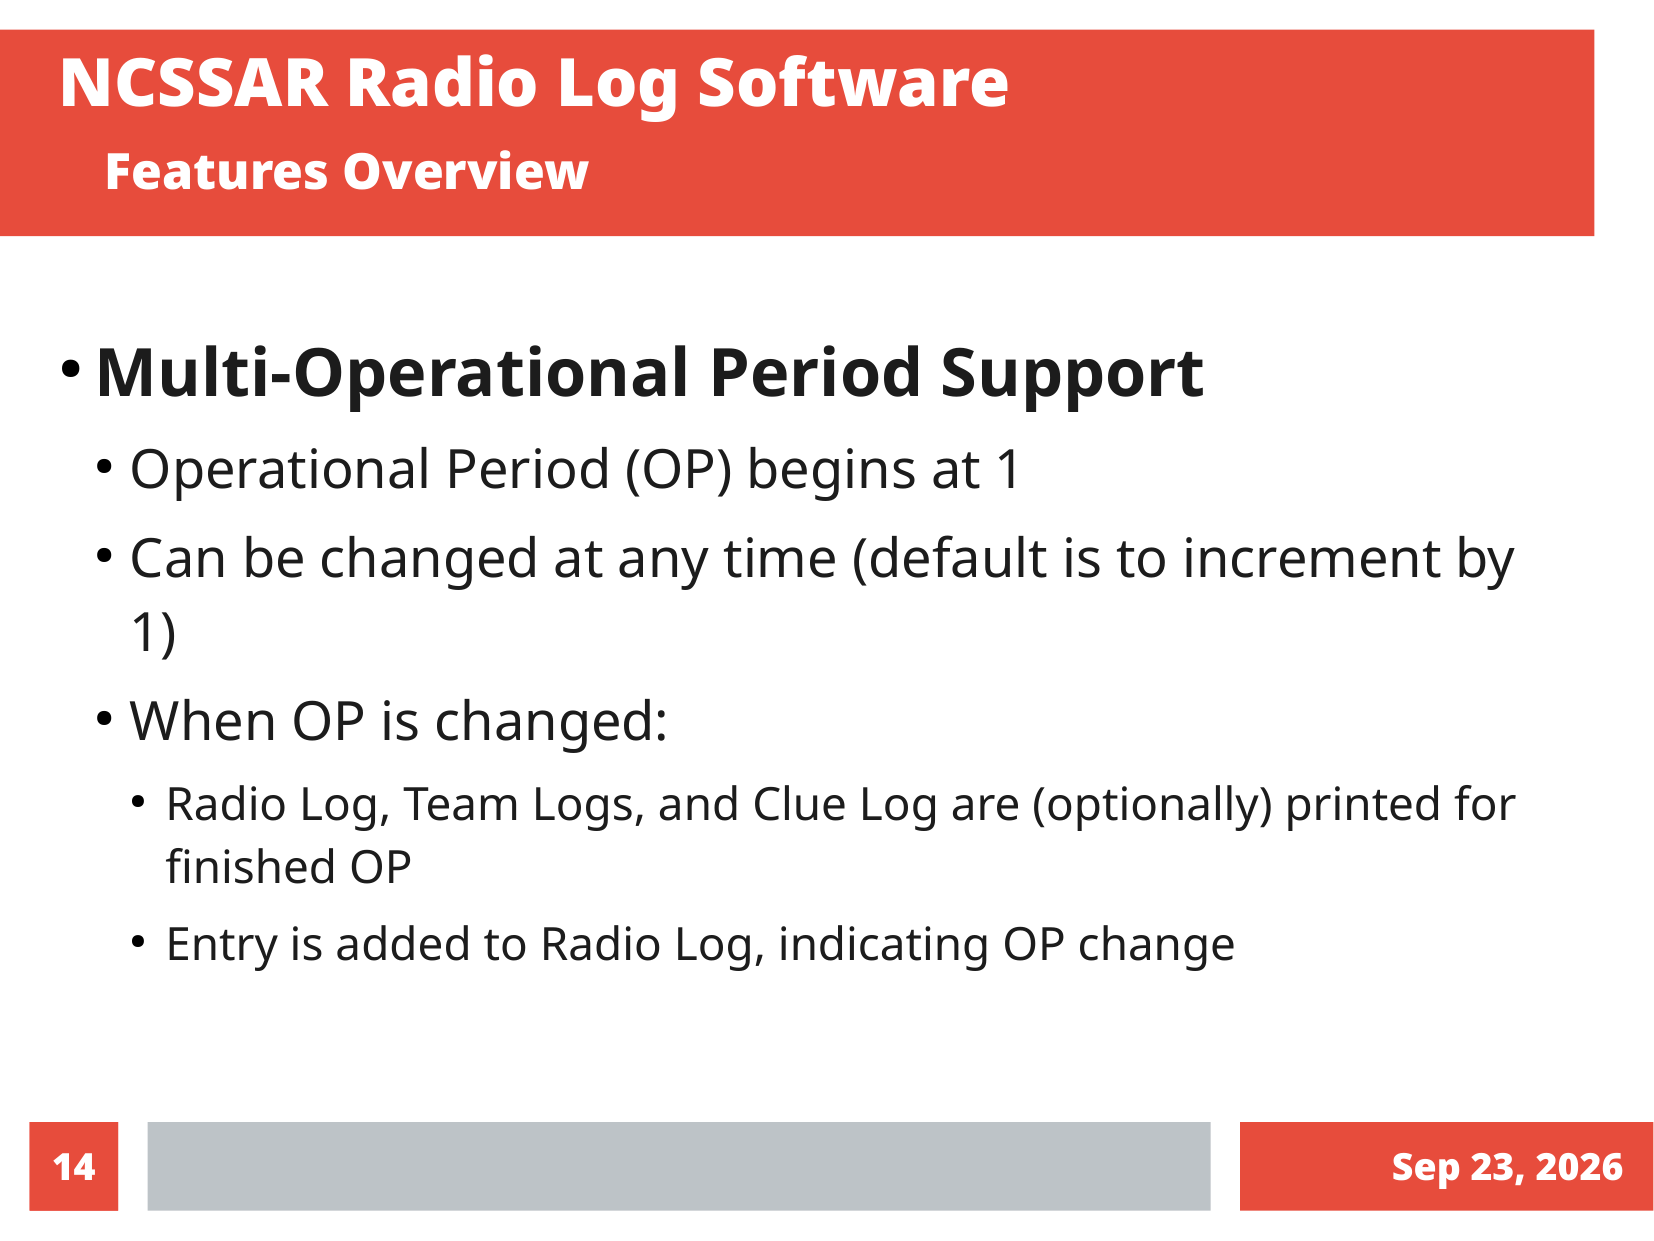

# NCSSAR Radio Log Software Features Overview
Multi-Operational Period Support
Operational Period (OP) begins at 1
Can be changed at any time (default is to increment by 1)
When OP is changed:
Radio Log, Team Logs, and Clue Log are (optionally) printed for finished OP
Entry is added to Radio Log, indicating OP change
14